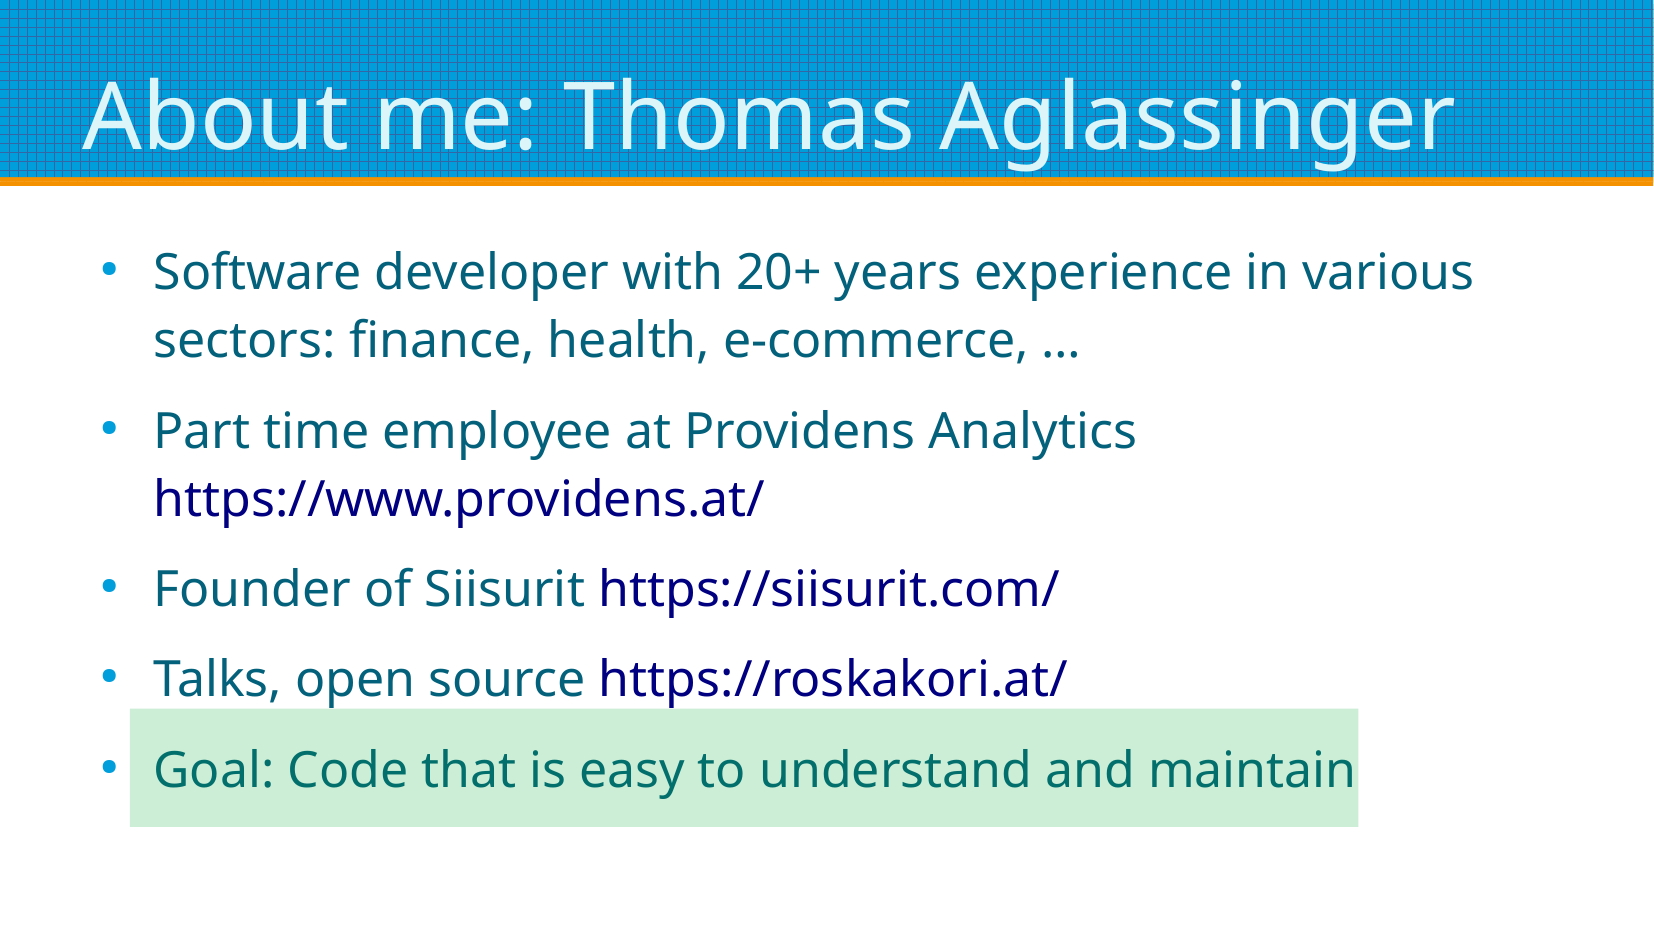

# About me: Thomas Aglassinger
Software developer with 20+ years experience in various sectors: finance, health, e-commerce, …
Part time employee at Providens Analytics
https://www.providens.at/
Founder of Siisurit https://siisurit.com/
Talks, open source https://roskakori.at/
Goal: Code that is easy to understand and maintain